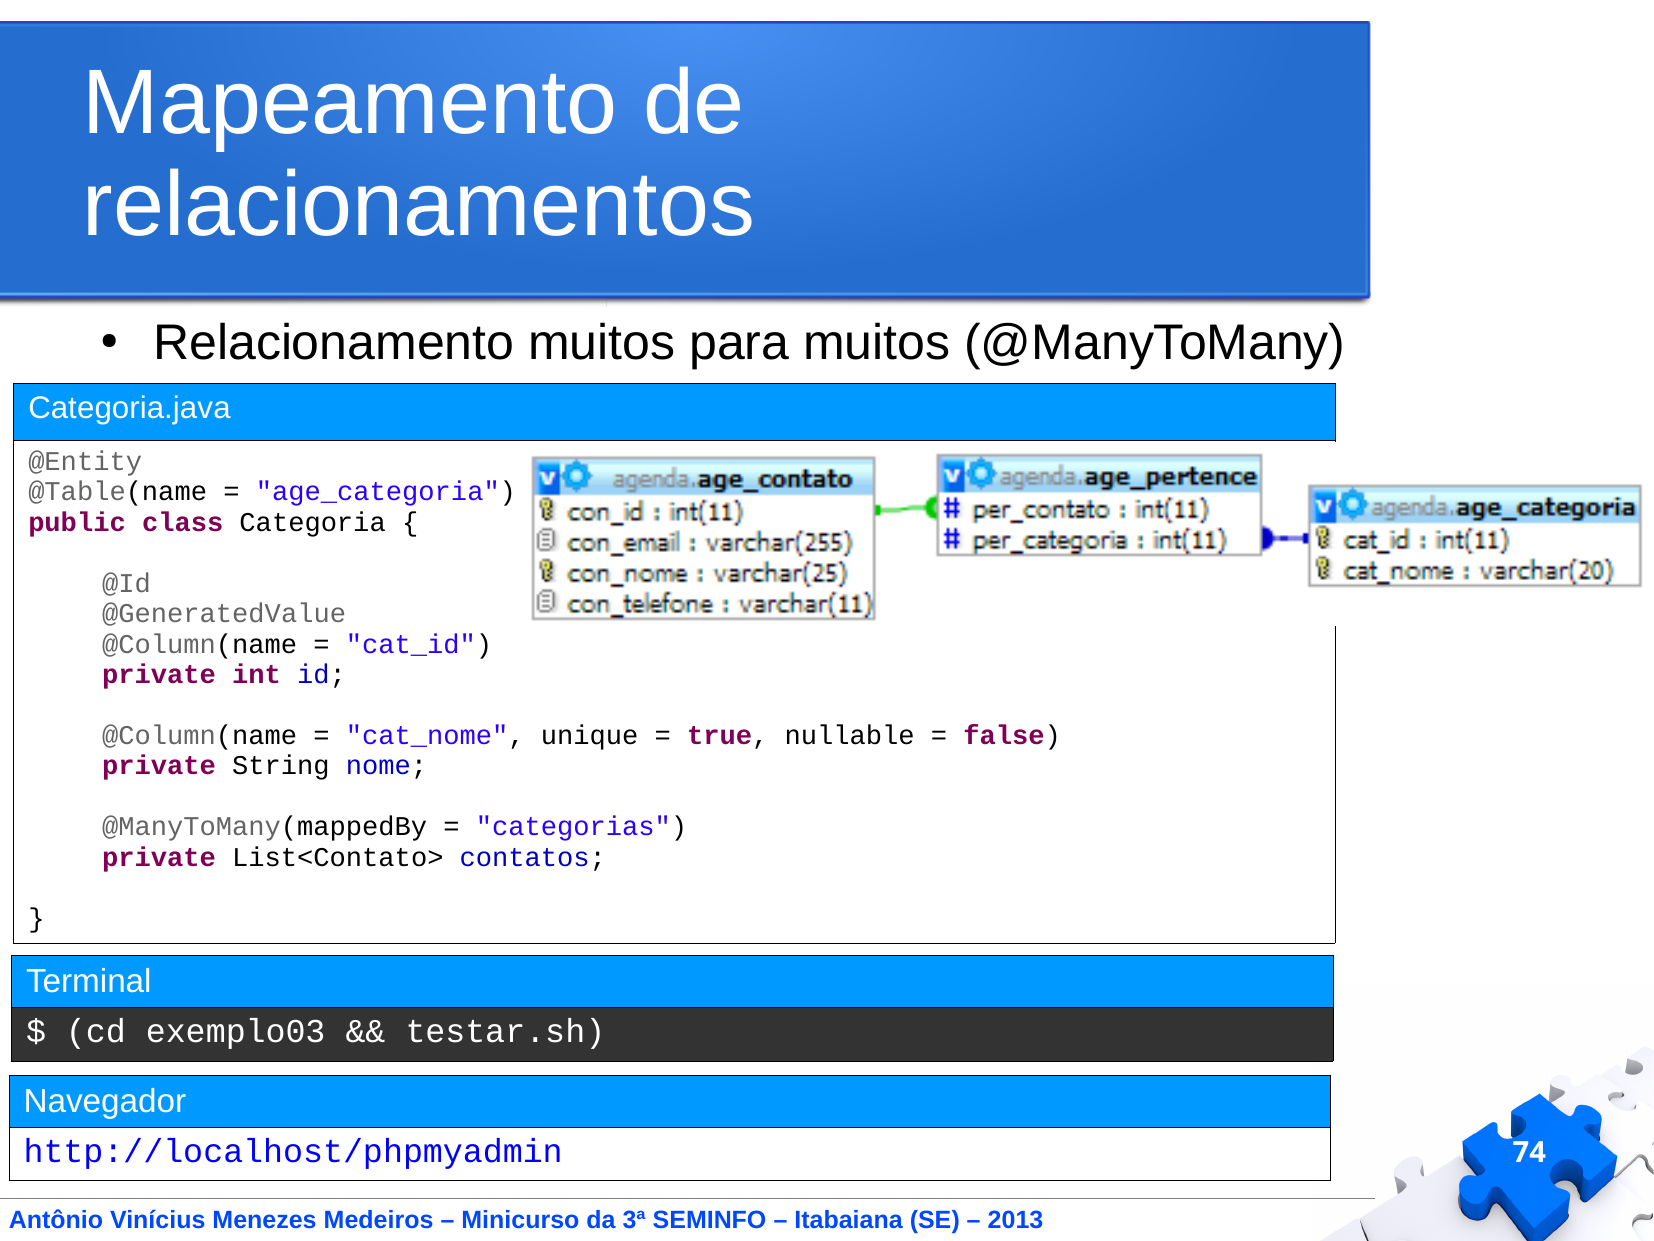

# Mapeamento de relacionamentos
Relacionamento muitos para muitos (@ManyToMany)
| Categoria.java |
| --- |
| @Entity @Table(name = "age\_categoria") public class Categoria { @Id @GeneratedValue @Column(name = "cat\_id") private int id; @Column(name = "cat\_nome", unique = true, nullable = false) private String nome; @ManyToMany(mappedBy = "categorias") private List<Contato> contatos; } |
| Terminal |
| --- |
| $ (cd exemplo03 && testar.sh) |
| Navegador |
| --- |
| http://localhost/phpmyadmin |
74